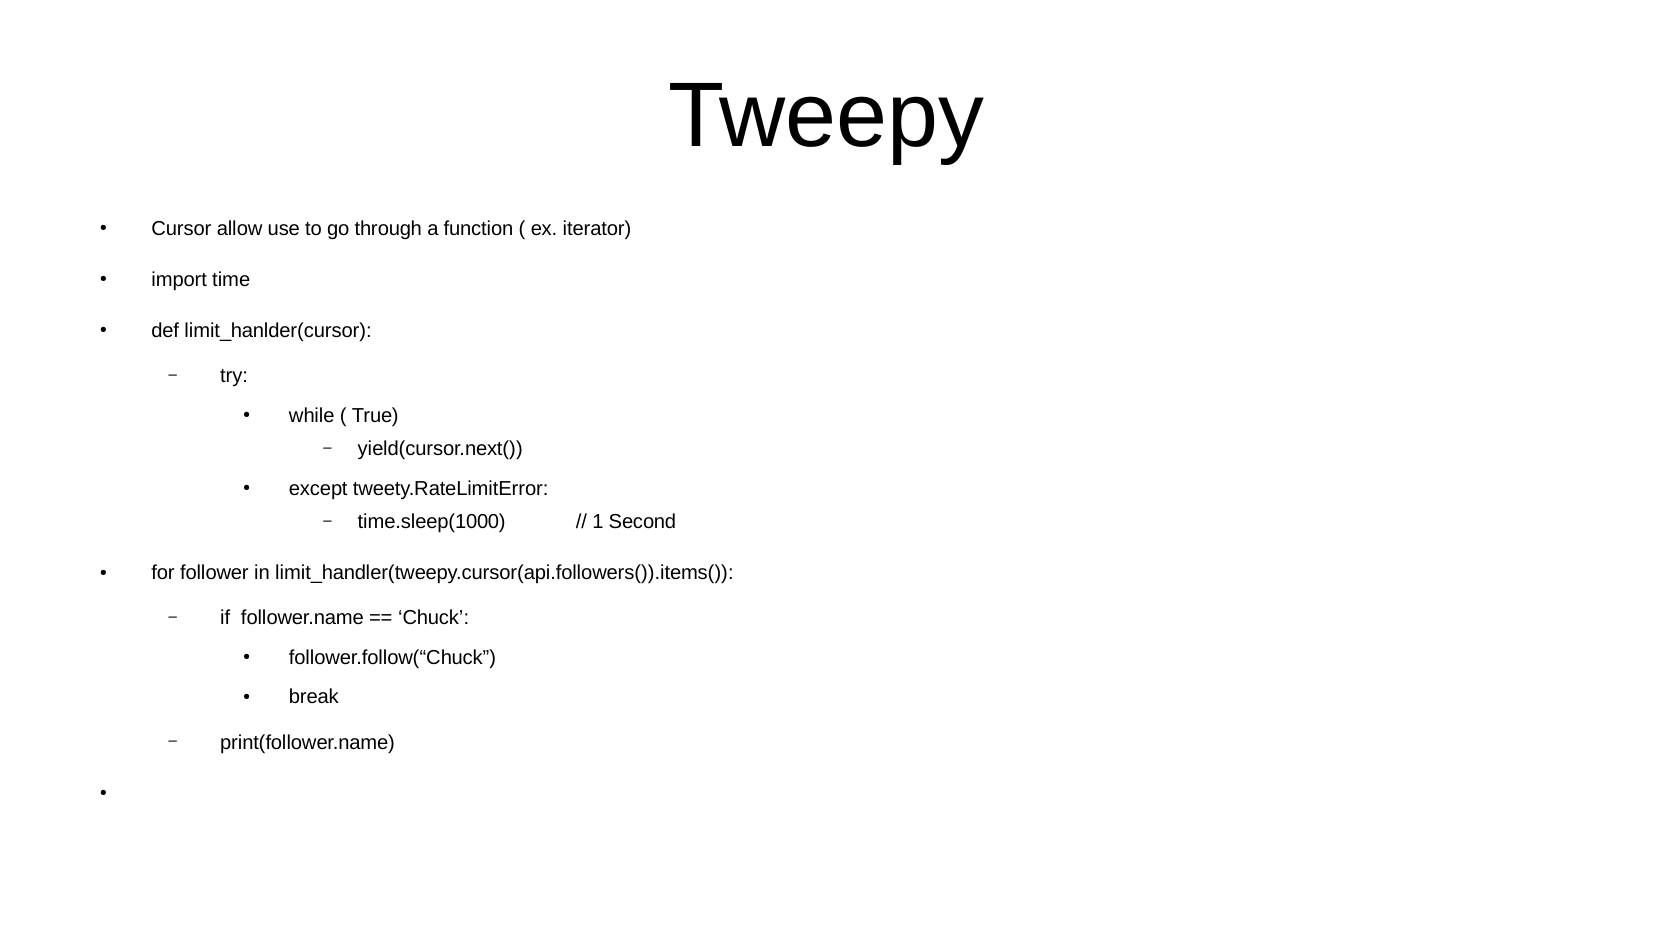

# Tweepy
Cursor allow use to go through a function ( ex. iterator)
import time
def limit_hanlder(cursor):
try:
while ( True)
yield(cursor.next())
except tweety.RateLimitError:
time.sleep(1000)		// 1 Second
for follower in limit_handler(tweepy.cursor(api.followers()).items()):
if follower.name == ‘Chuck’:
follower.follow(“Chuck”)
break
print(follower.name)